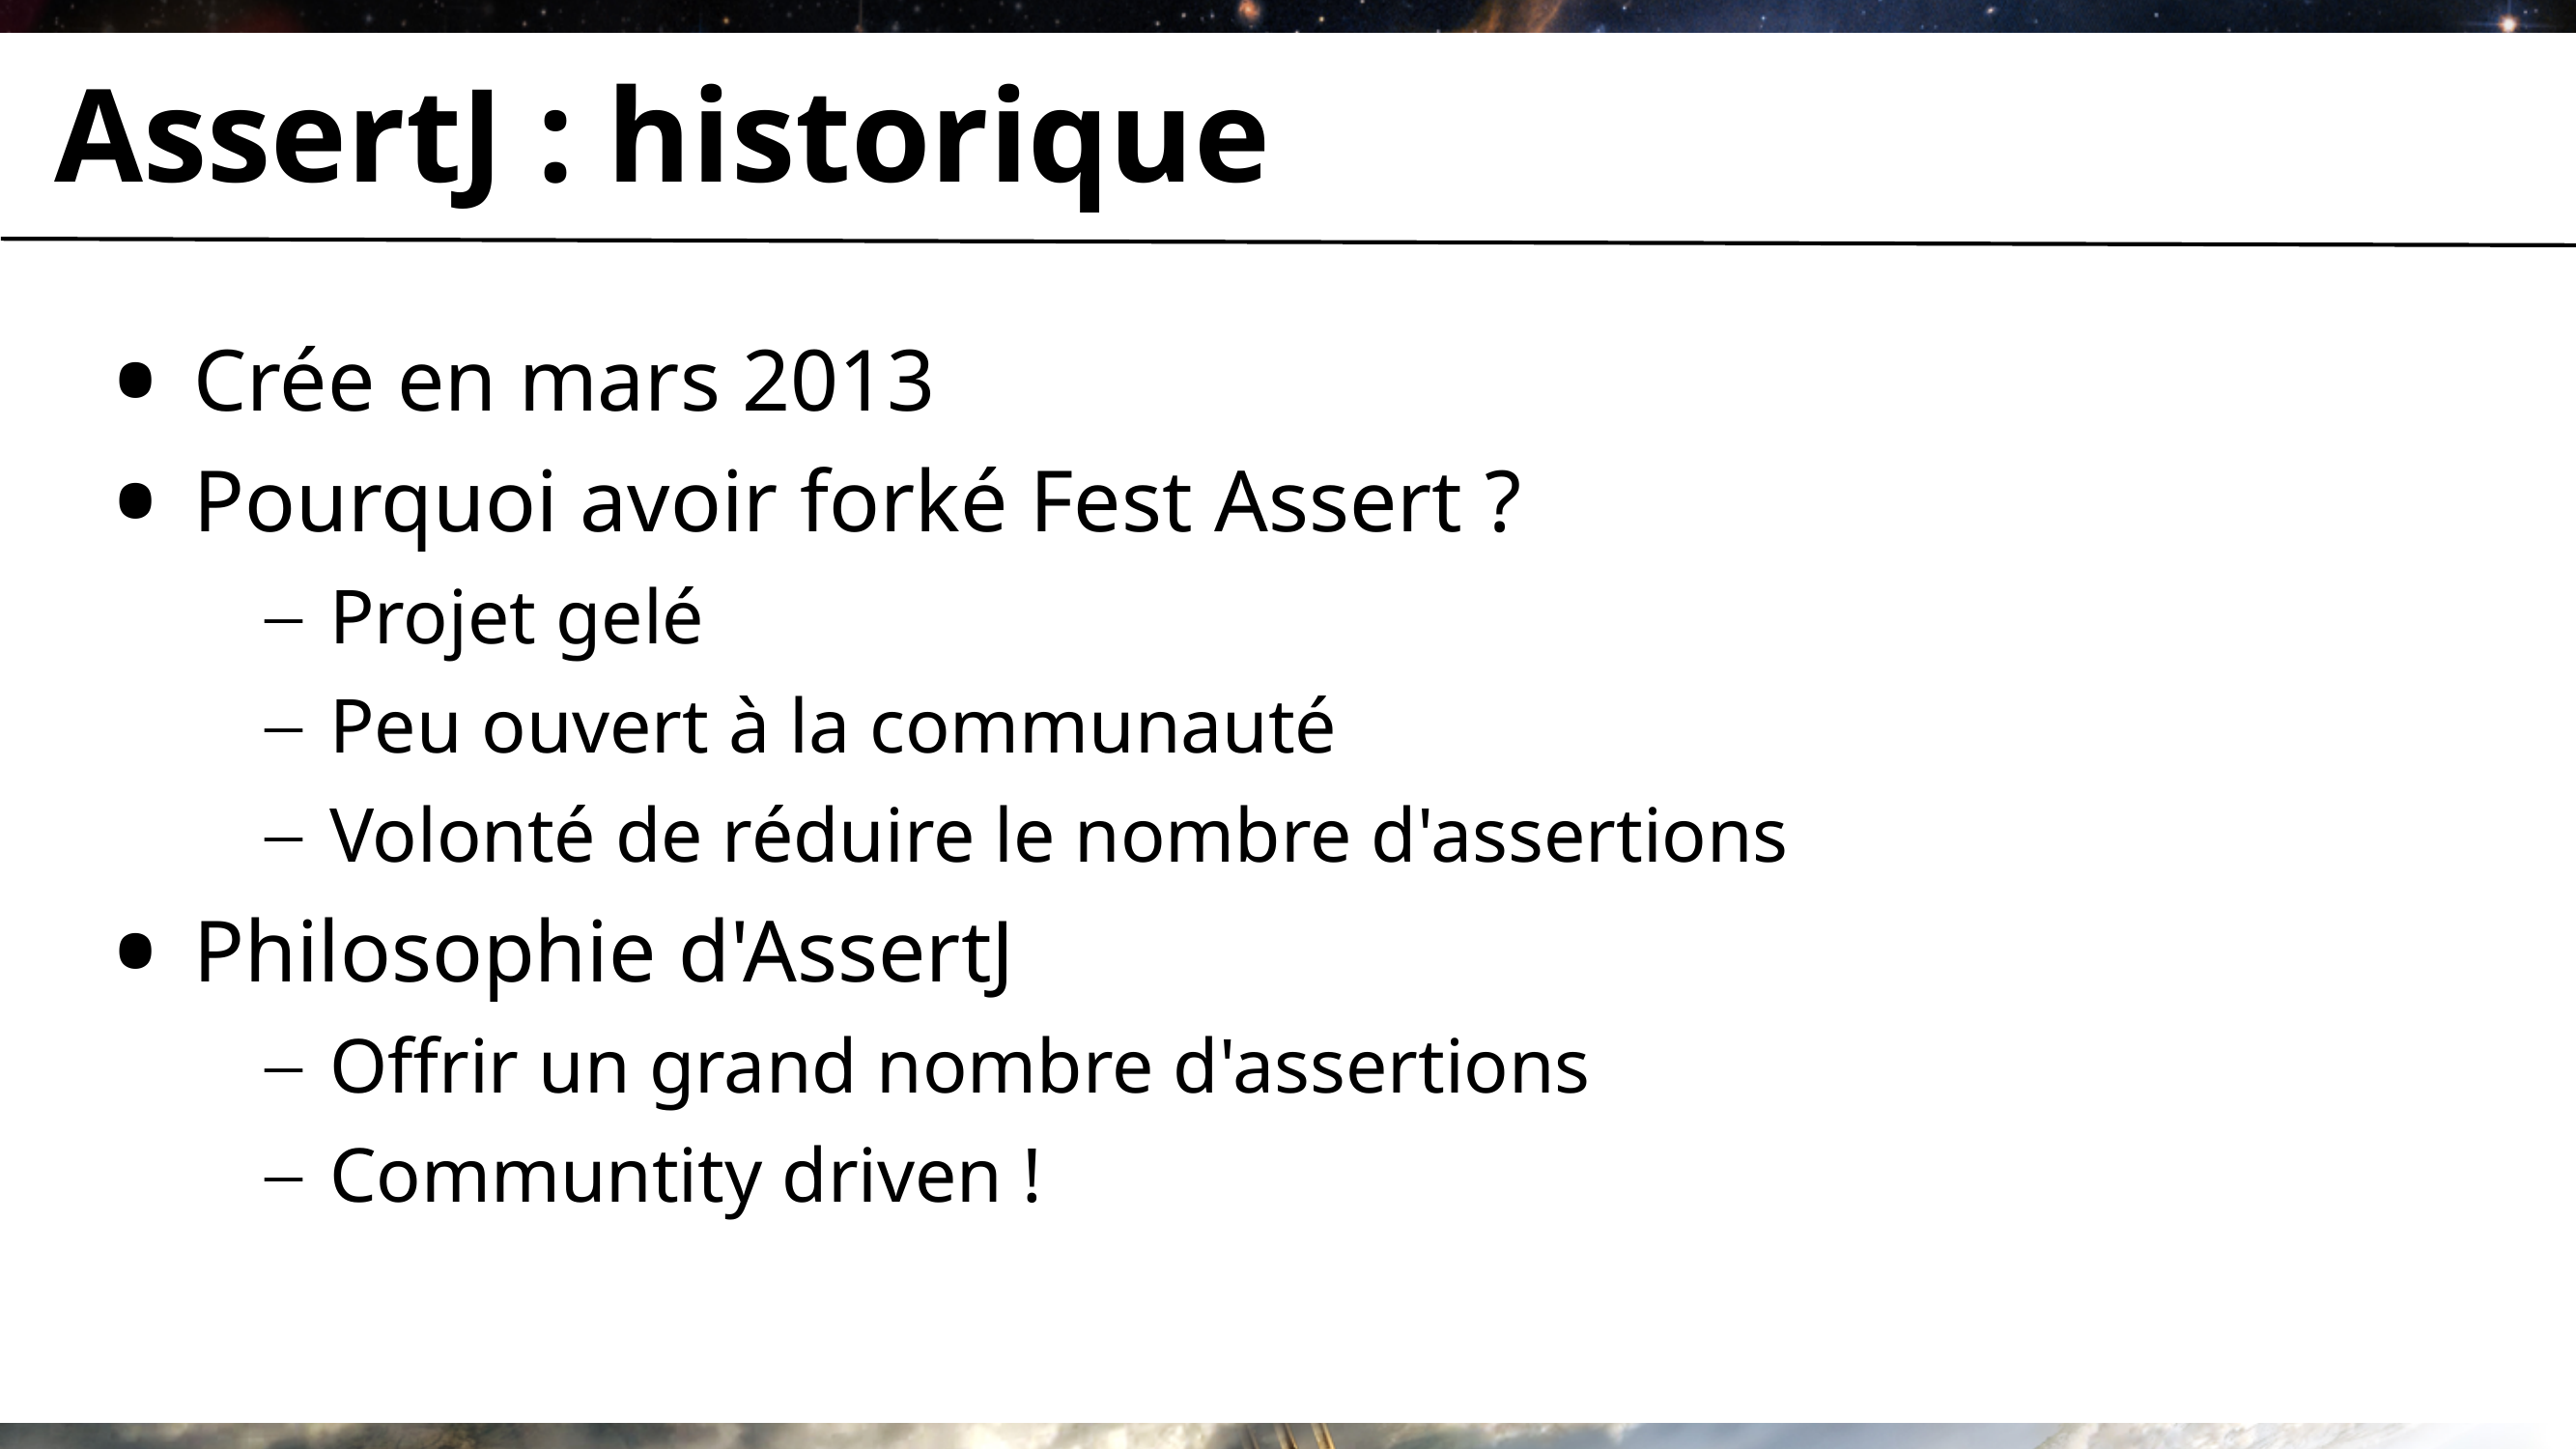

# AssertJ : historique
Crée en mars 2013
Pourquoi avoir forké Fest Assert ?
 Projet gelé
 Peu ouvert à la communauté
 Volonté de réduire le nombre d'assertions
Philosophie d'AssertJ
 Offrir un grand nombre d'assertions
 Communtity driven !